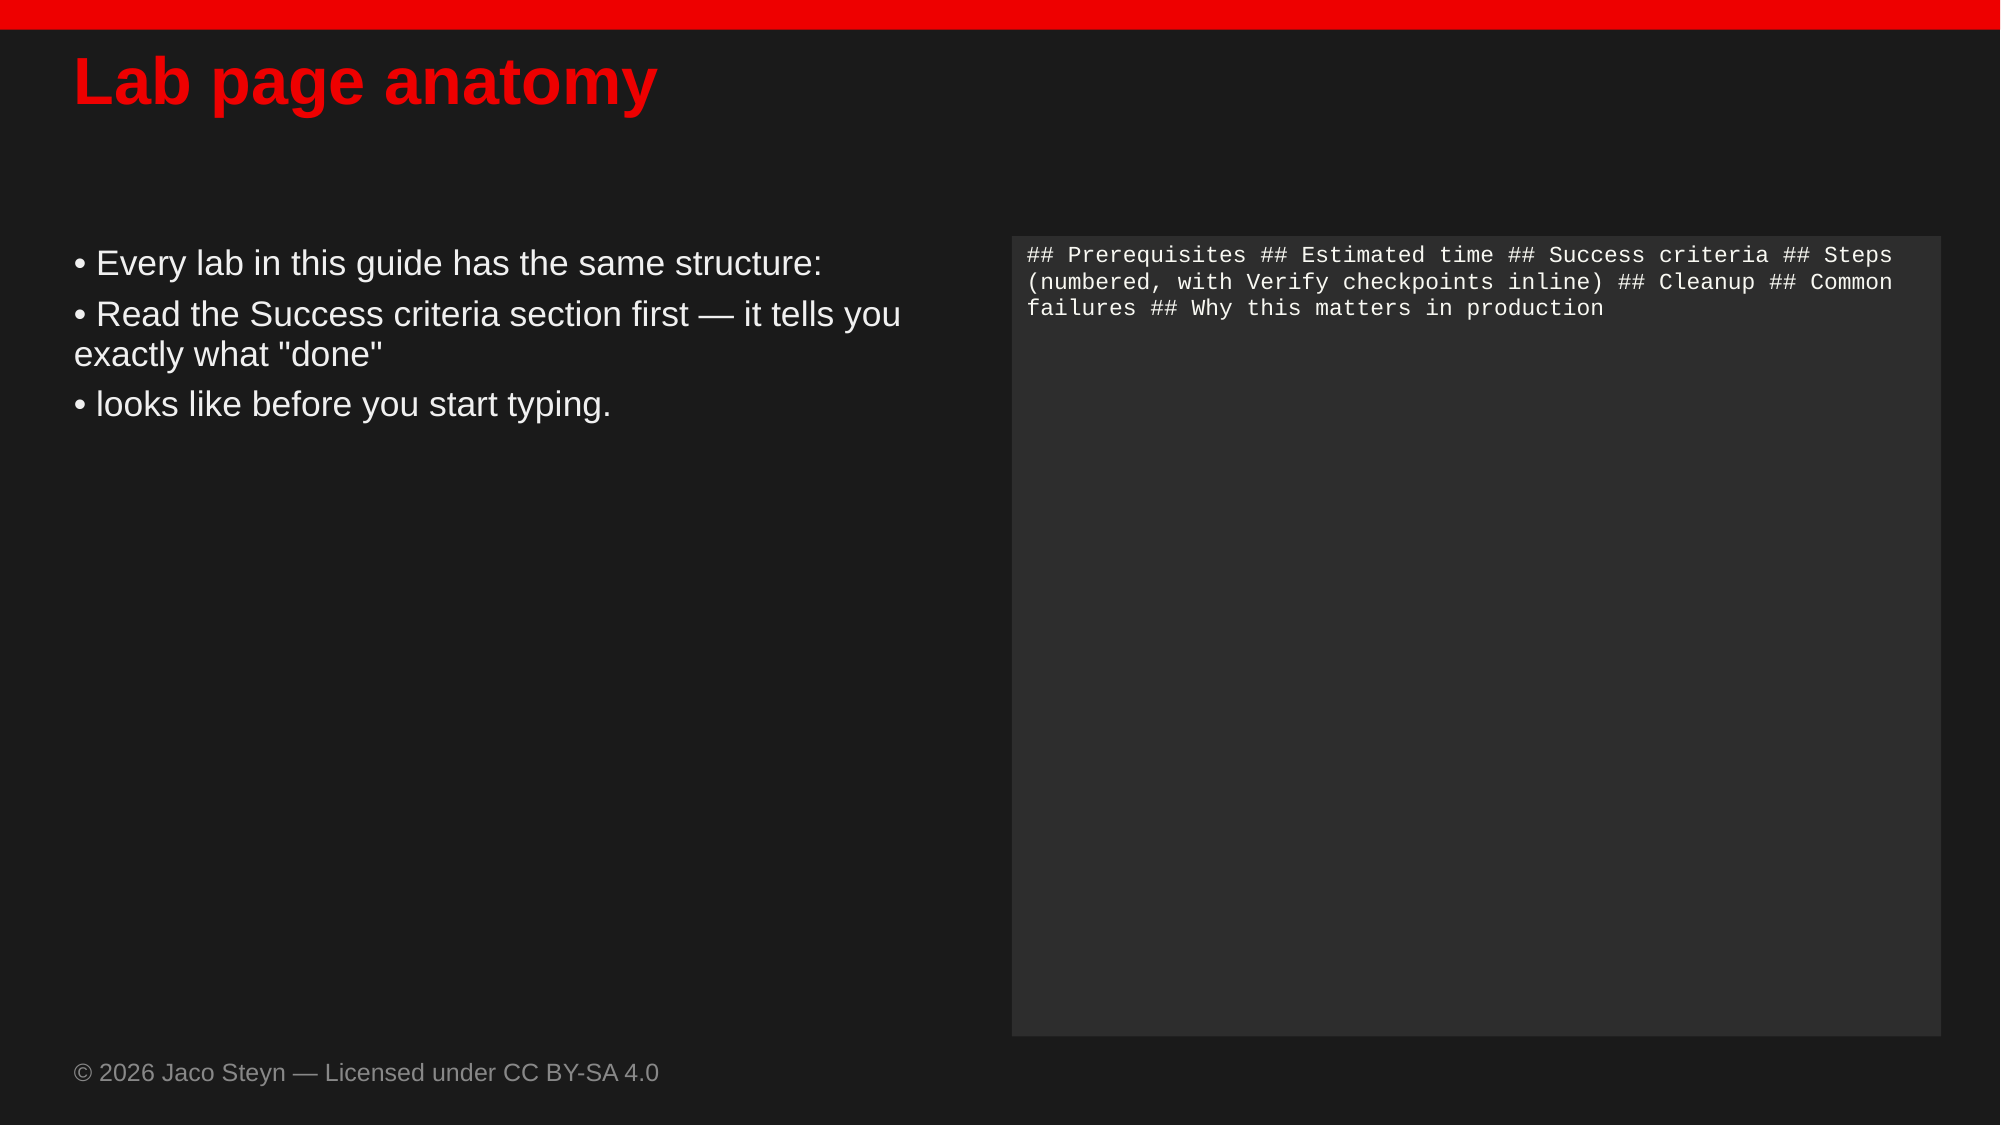

Lab page anatomy
• Every lab in this guide has the same structure:
• Read the Success criteria section first — it tells you exactly what "done"
• looks like before you start typing.
## Prerequisites ## Estimated time ## Success criteria ## Steps (numbered, with Verify checkpoints inline) ## Cleanup ## Common failures ## Why this matters in production
© 2026 Jaco Steyn — Licensed under CC BY-SA 4.0